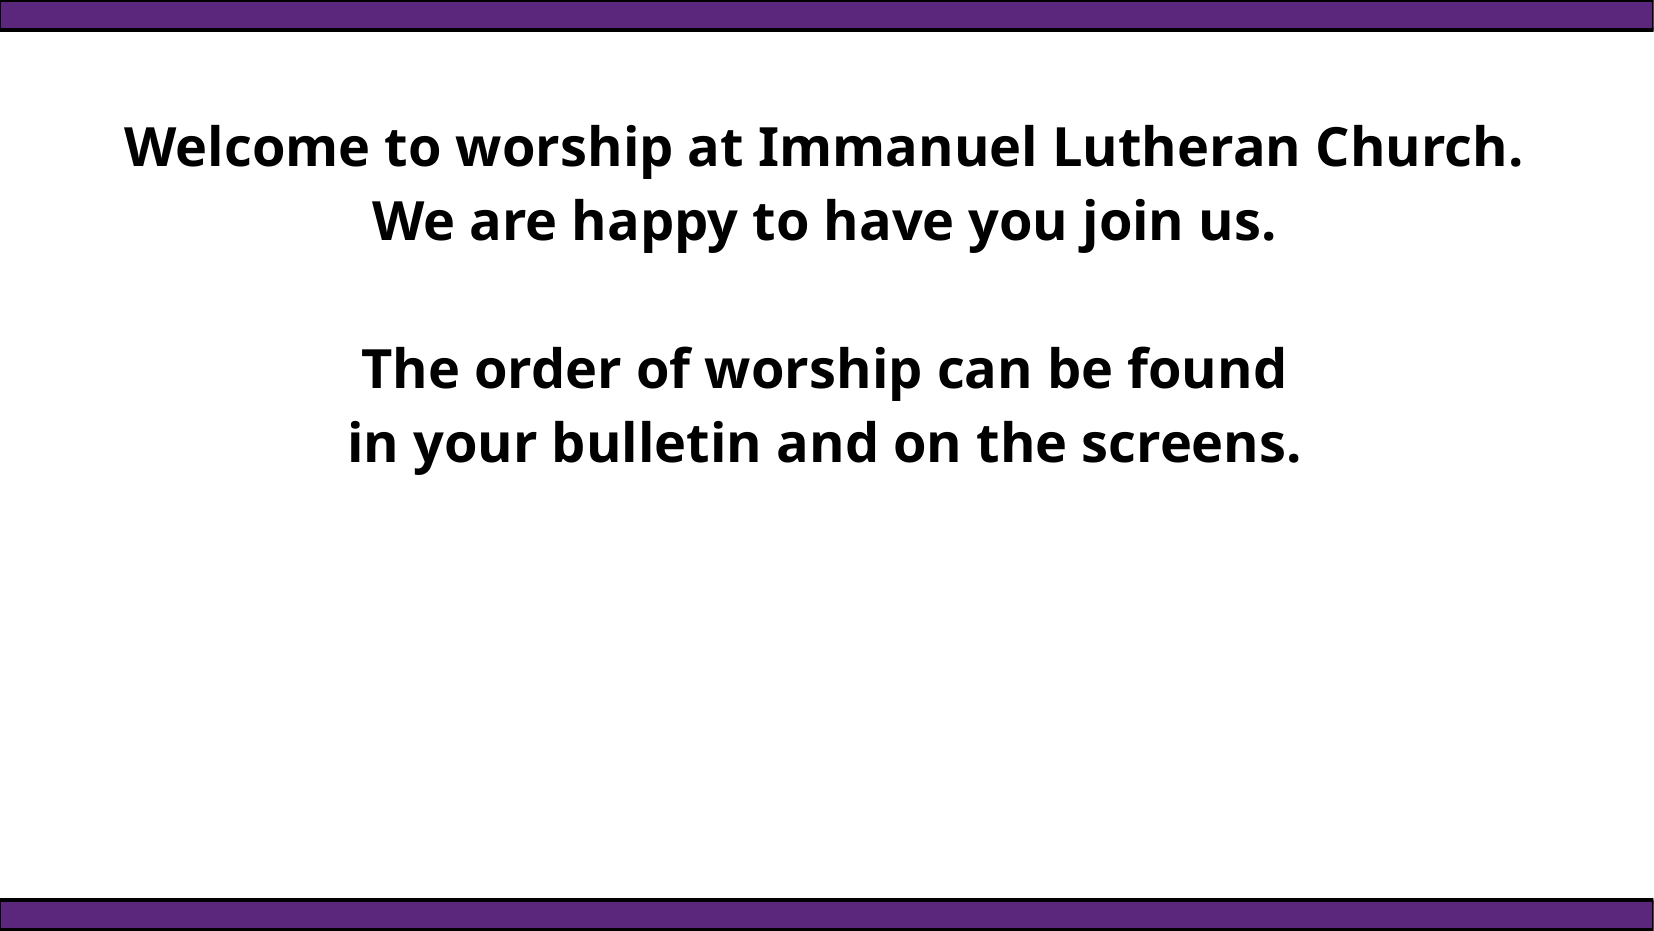

Welcome to worship at Immanuel Lutheran Church.
We are happy to have you join us.
The order of worship can be found
in your bulletin and on the screens.